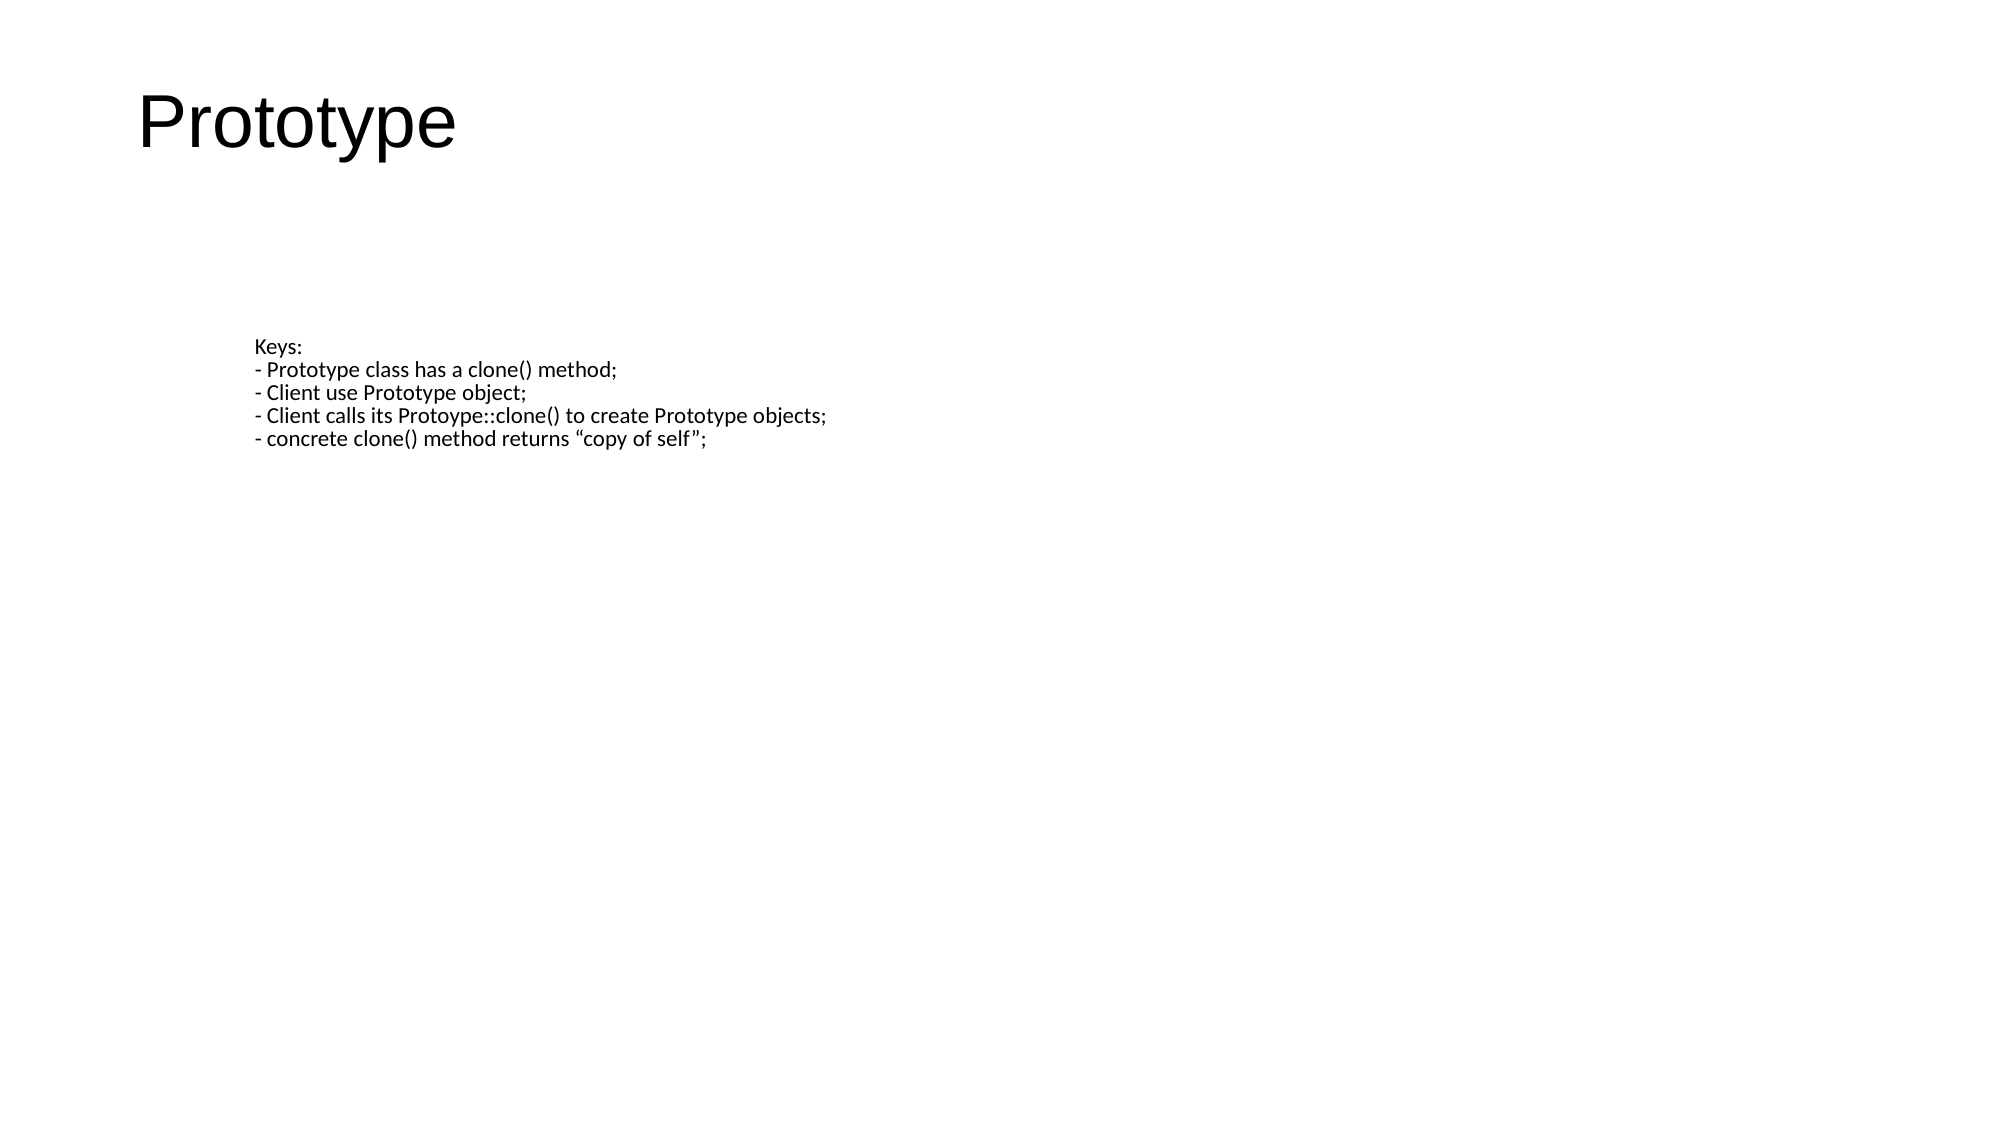

# Prototype
Keys:
- Prototype class has a clone() method;
- Client use Prototype object;
- Client calls its Protoype::clone() to create Prototype objects;
- concrete clone() method returns “copy of self”;